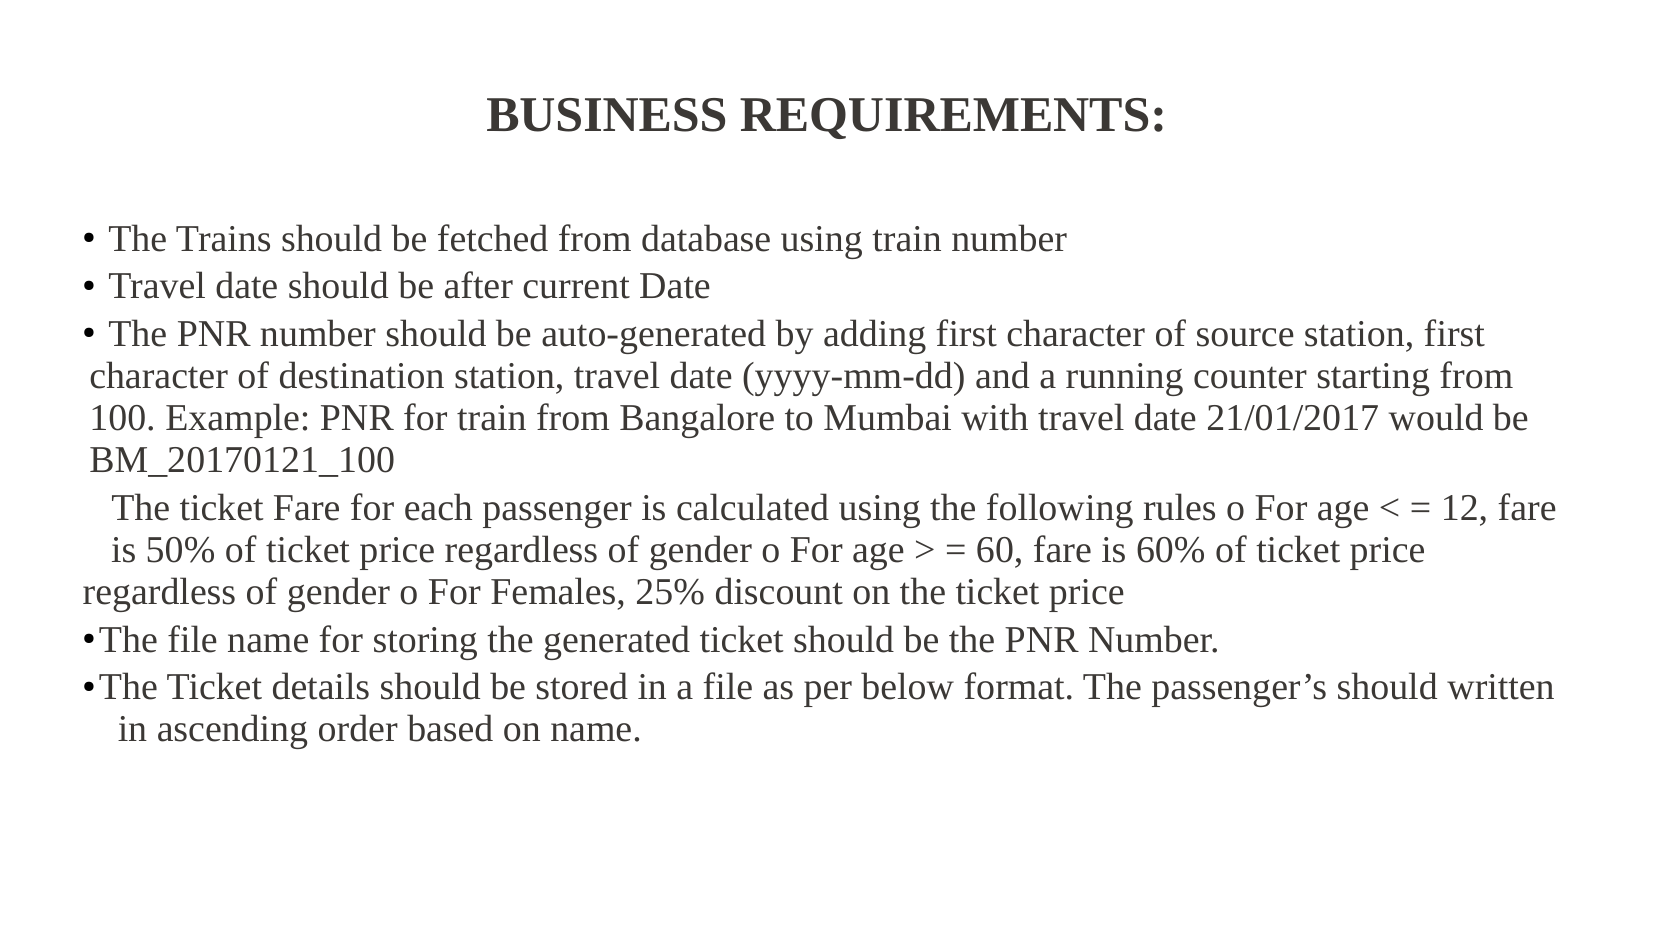

# BUSINESS REQUIREMENTS:
 The Trains should be fetched from database using train number
 Travel date should be after current Date
 The PNR number should be auto-generated by adding first character of source station, first character of destination station, travel date (yyyy-mm-dd) and a running counter starting from 100. Example: PNR for train from Bangalore to Mumbai with travel date 21/01/2017 would be BM_20170121_100
 The ticket Fare for each passenger is calculated using the following rules o For age < = 12, fare is 50% of ticket price regardless of gender o For age > = 60, fare is 60% of ticket price regardless of gender o For Females, 25% discount on the ticket price
 The file name for storing the generated ticket should be the PNR Number.
 The Ticket details should be stored in a file as per below format. The passenger’s should written in ascending order based on name.